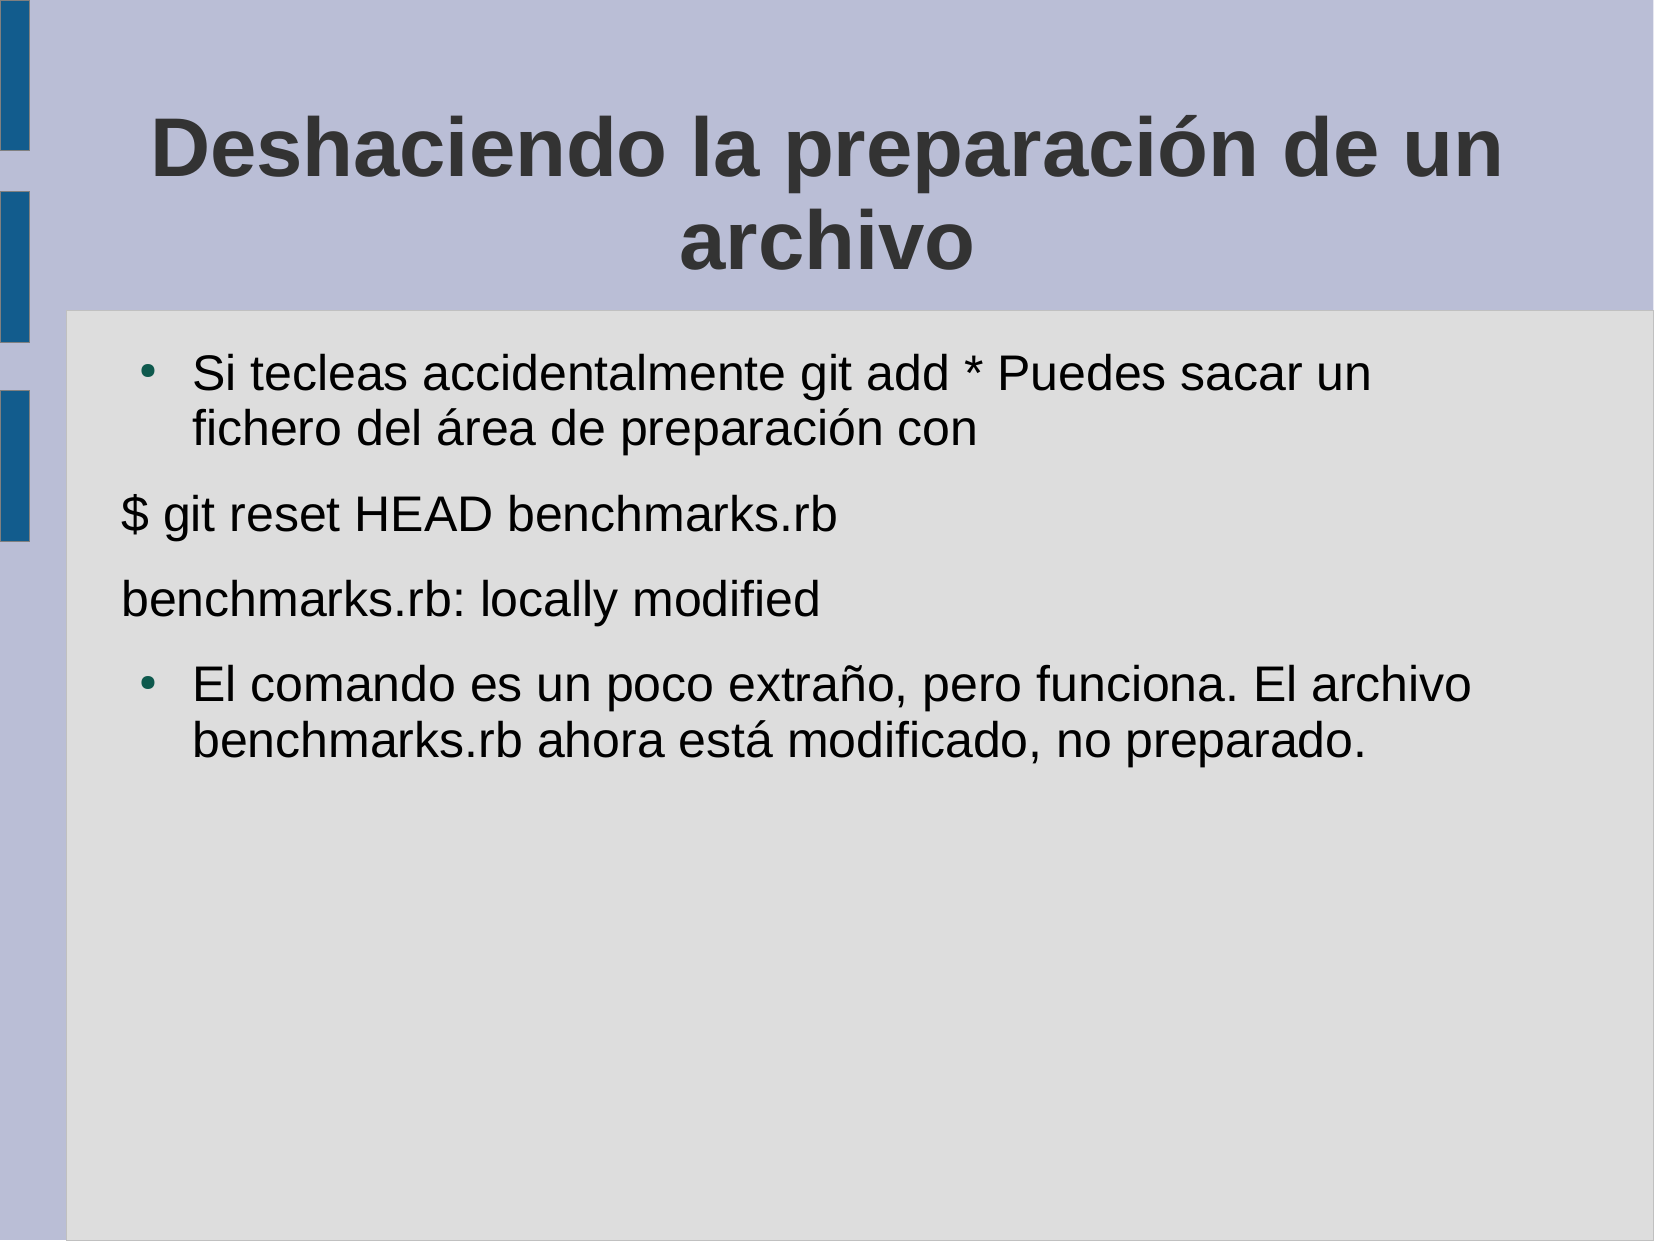

# Deshaciendo la preparación de un archivo
Si tecleas accidentalmente git add * Puedes sacar un fichero del área de preparación con
$ git reset HEAD benchmarks.rb
benchmarks.rb: locally modified
El comando es un poco extraño, pero funciona. El archivo benchmarks.rb ahora está modificado, no preparado.